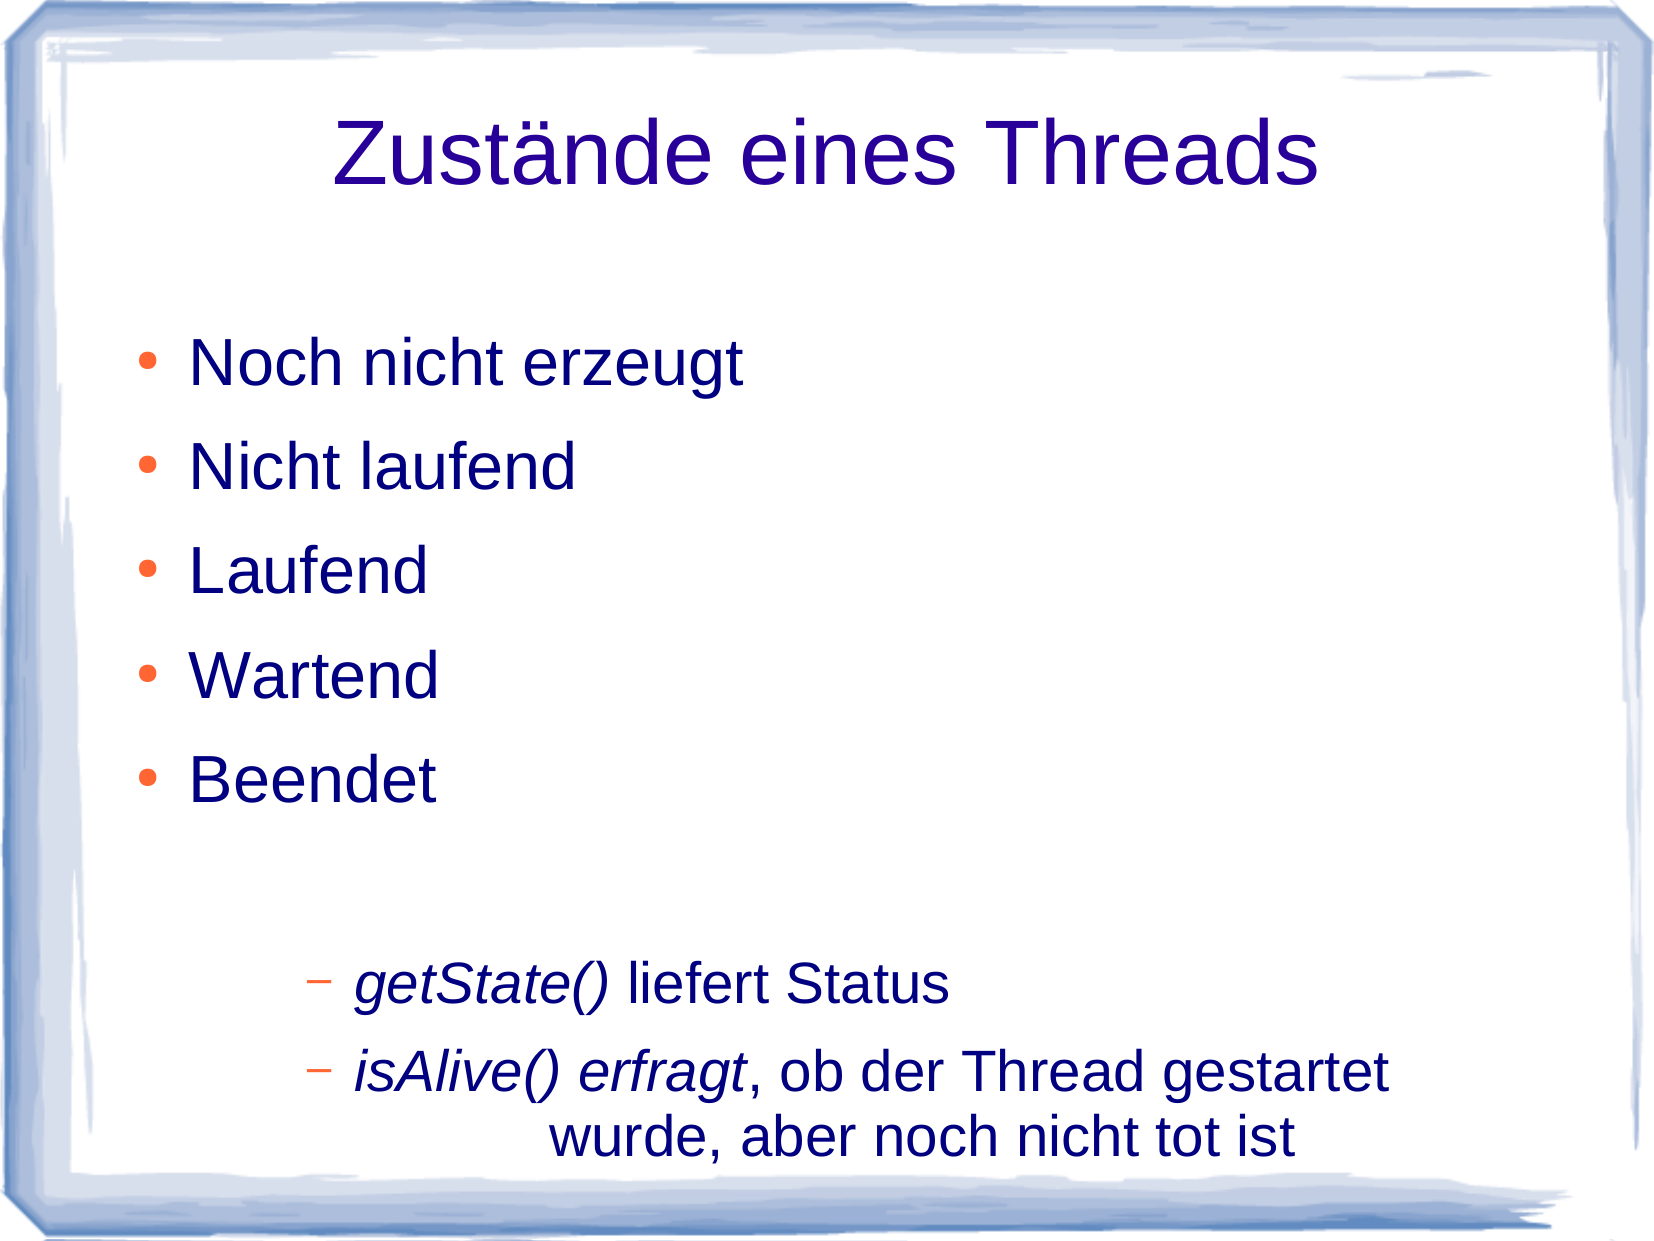

# Zustände eines Threads
Noch nicht erzeugt
Nicht laufend
Laufend
Wartend
Beendet
getState() liefert Status
isAlive() erfragt, ob der Thread gestartet 				wurde, aber noch nicht tot ist